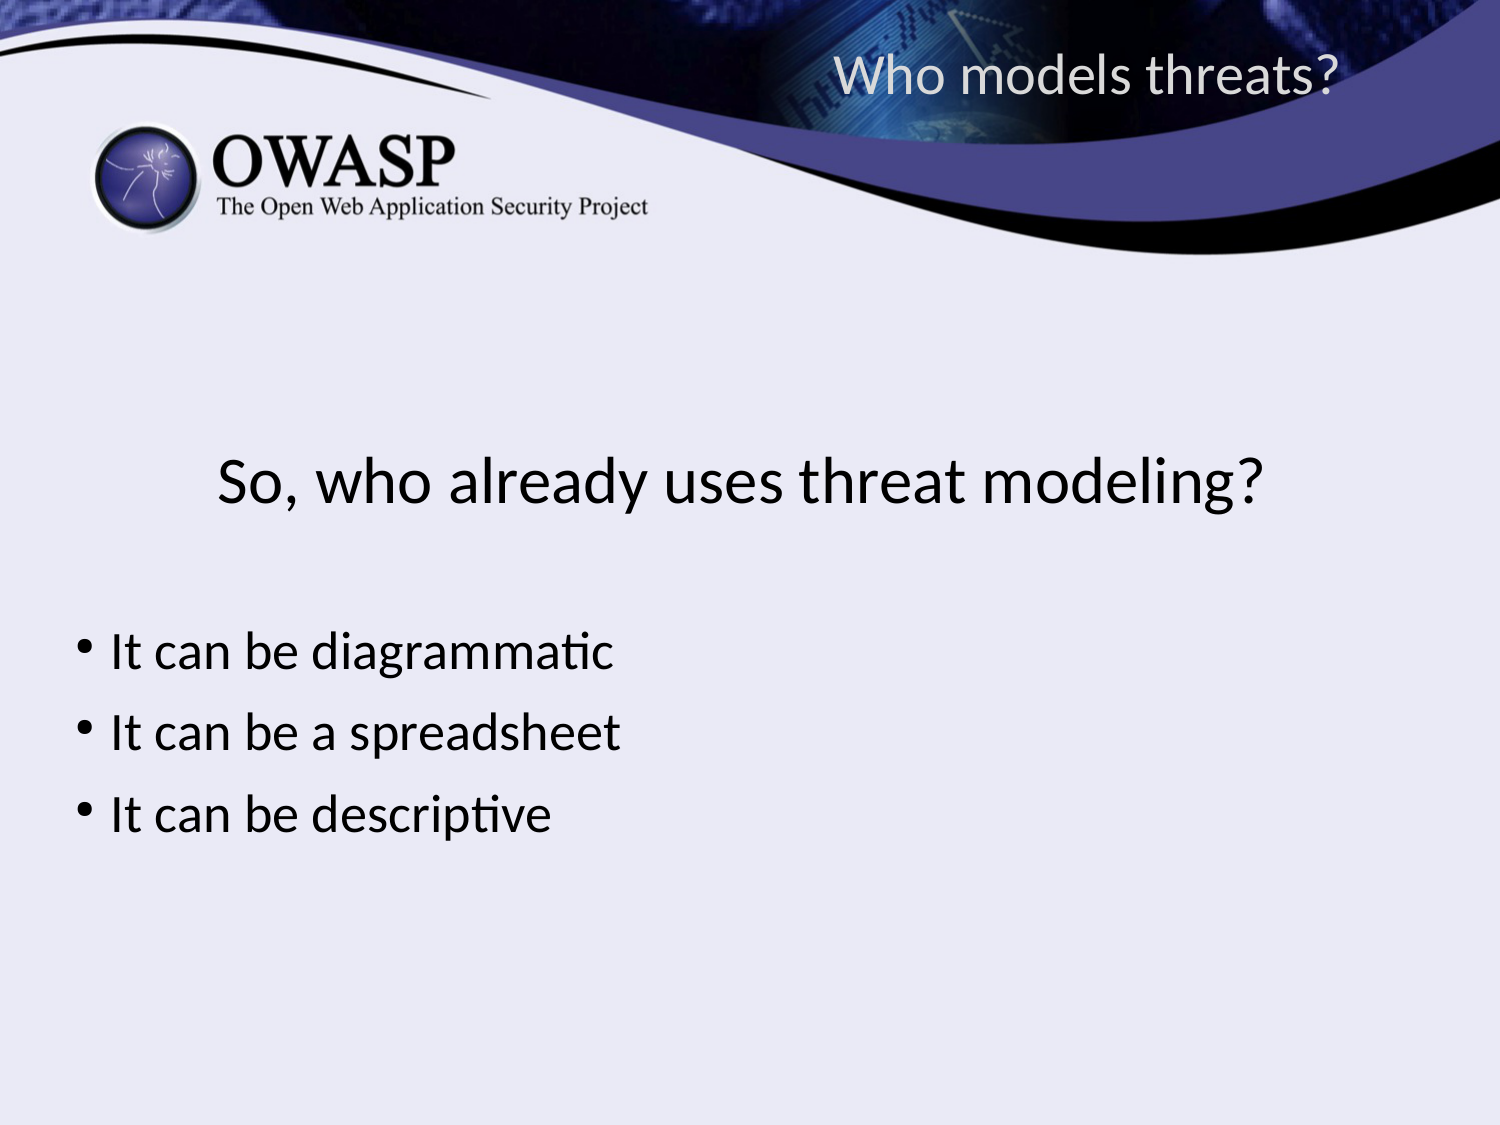

Who models threats?
#
So, who already uses threat modeling?
It can be diagrammatic
It can be a spreadsheet
It can be descriptive